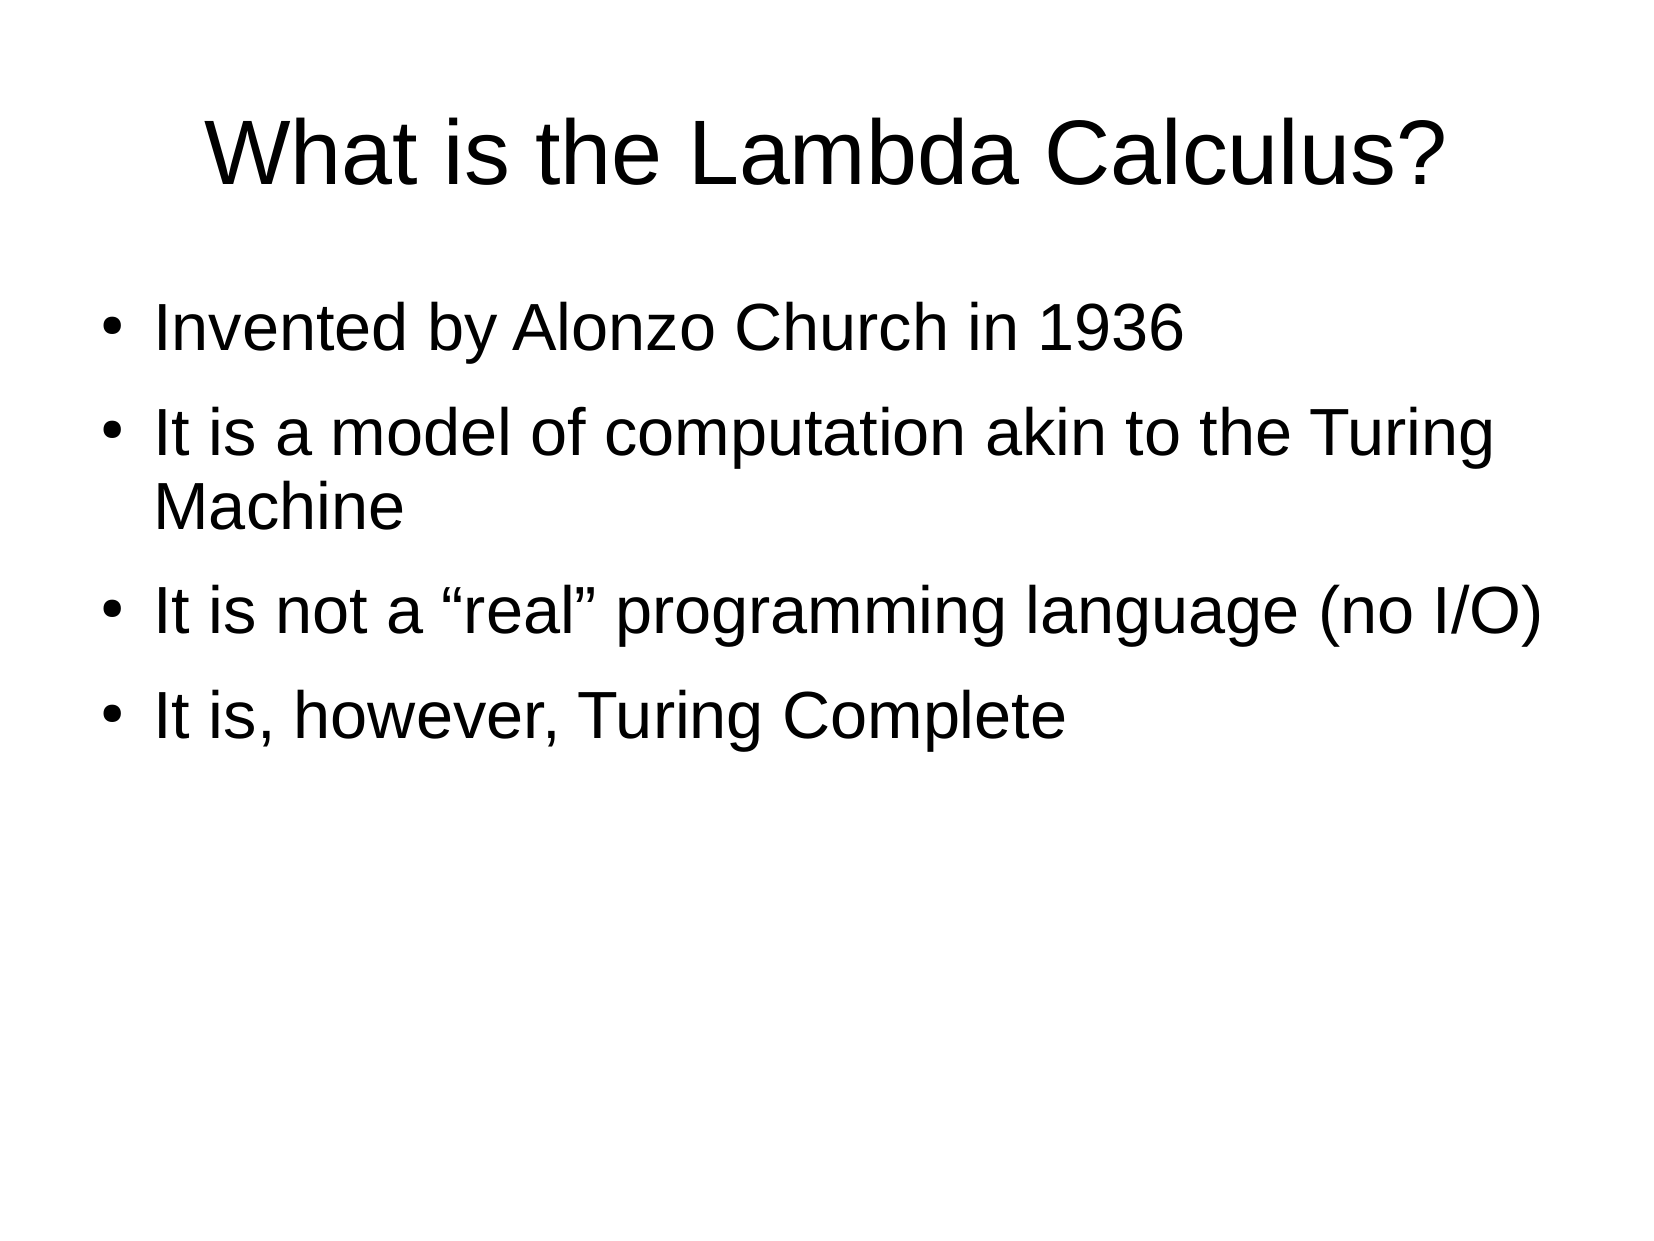

# What is the Lambda Calculus?
Invented by Alonzo Church in 1936
It is a model of computation akin to the Turing Machine
It is not a “real” programming language (no I/O)
It is, however, Turing Complete